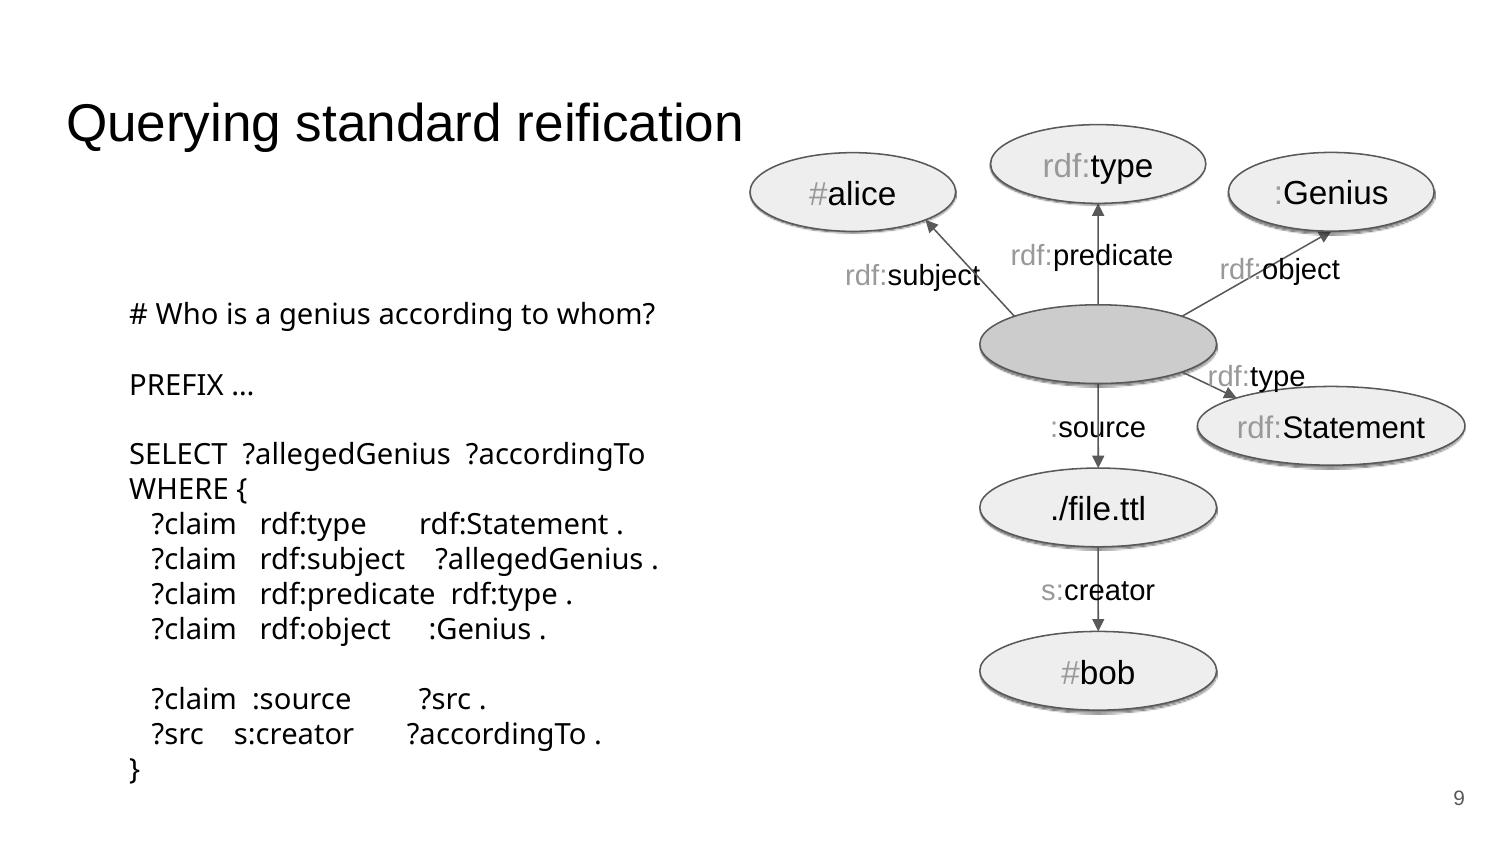

# Querying standard reification
rdf:type
:Genius
#alice
rdf:predicate
rdf:object
rdf:subject
# Who is a genius according to whom? PREFIX …
SELECT ?allegedGenius ?accordingTo
WHERE {
 ?claim rdf:type rdf:Statement .
 ?claim rdf:subject ?allegedGenius .
 ?claim rdf:predicate rdf:type .
 ?claim rdf:object :Genius .
 ?claim :source ?src .
 ?src s:creator ?accordingTo .
}
rdf:type
rdf:Statement
:source
./file.ttl
s:creator
#bob